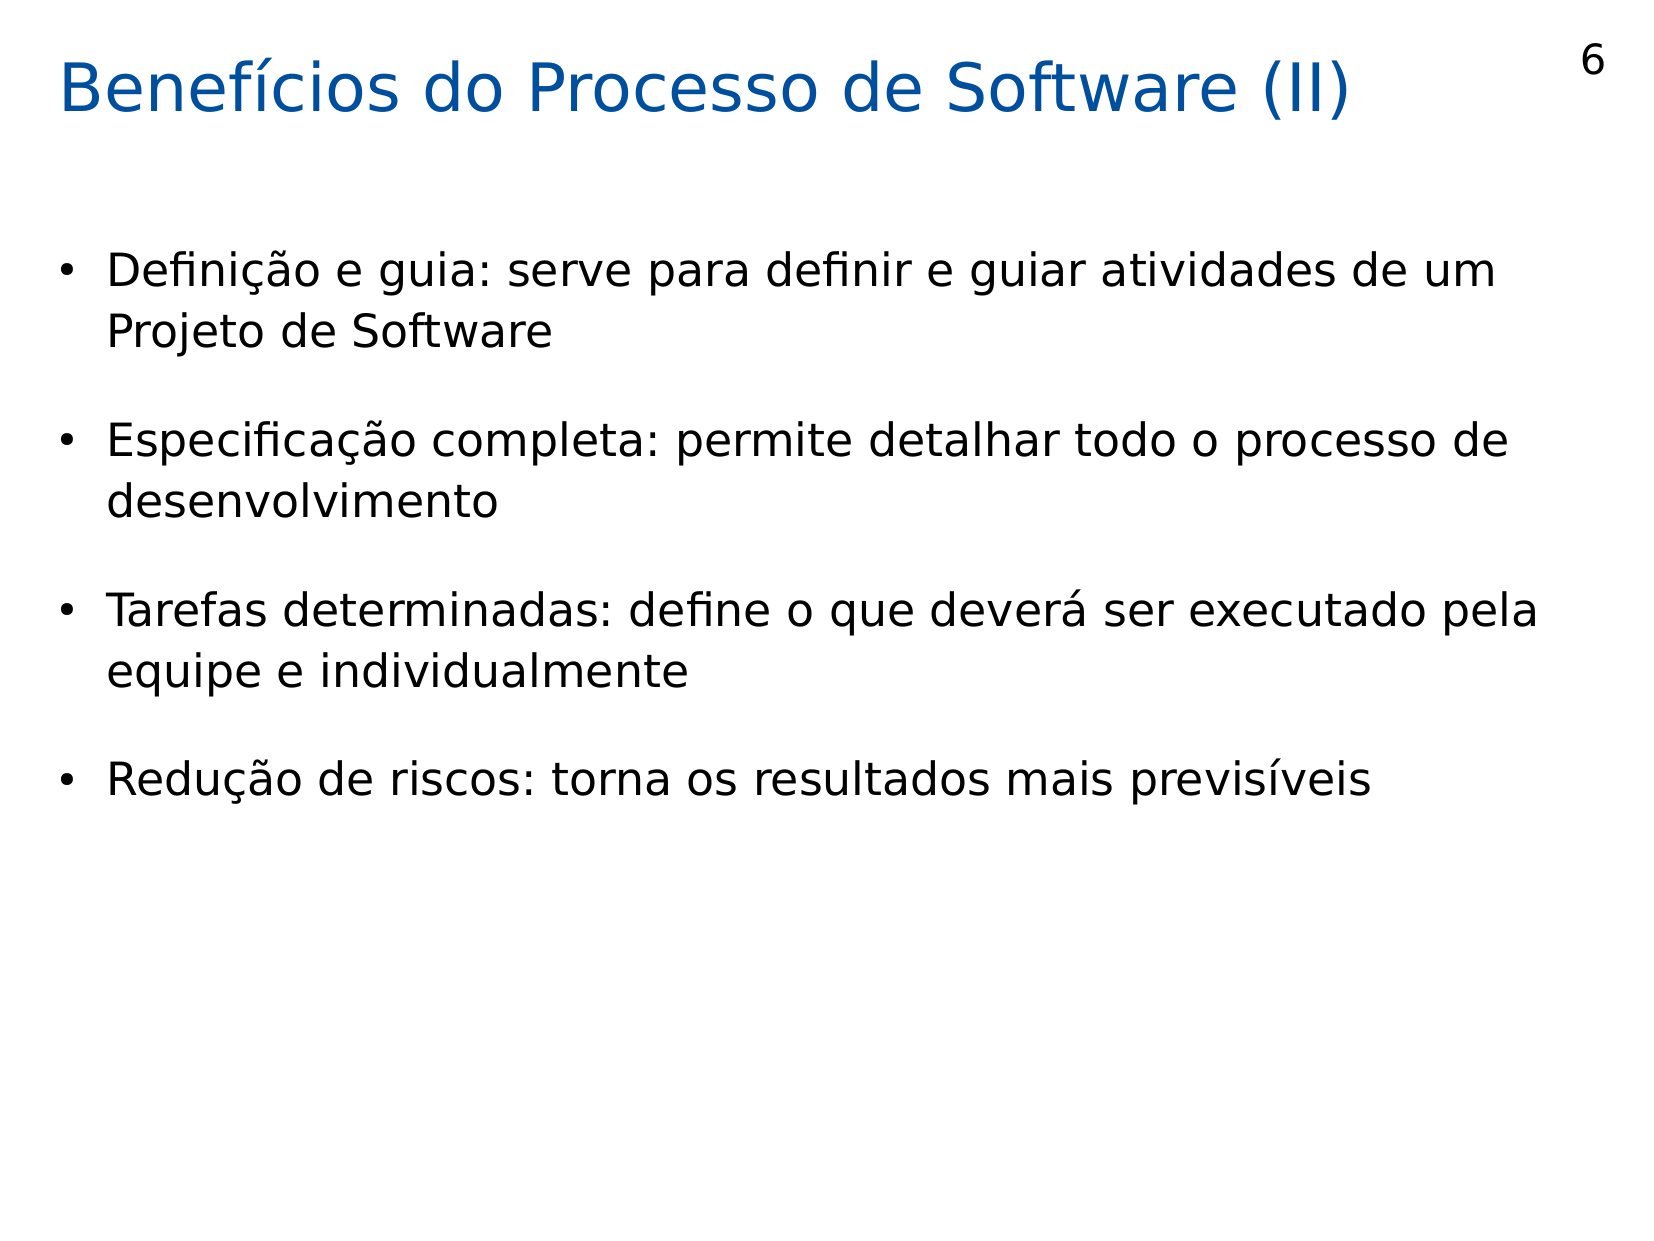

# Benefícios do Processo de Software (II)
6
Definição e guia: serve para definir e guiar atividades de um Projeto de Software
Especificação completa: permite detalhar todo o processo de desenvolvimento
Tarefas determinadas: define o que deverá ser executado pela equipe e individualmente
Redução de riscos: torna os resultados mais previsíveis